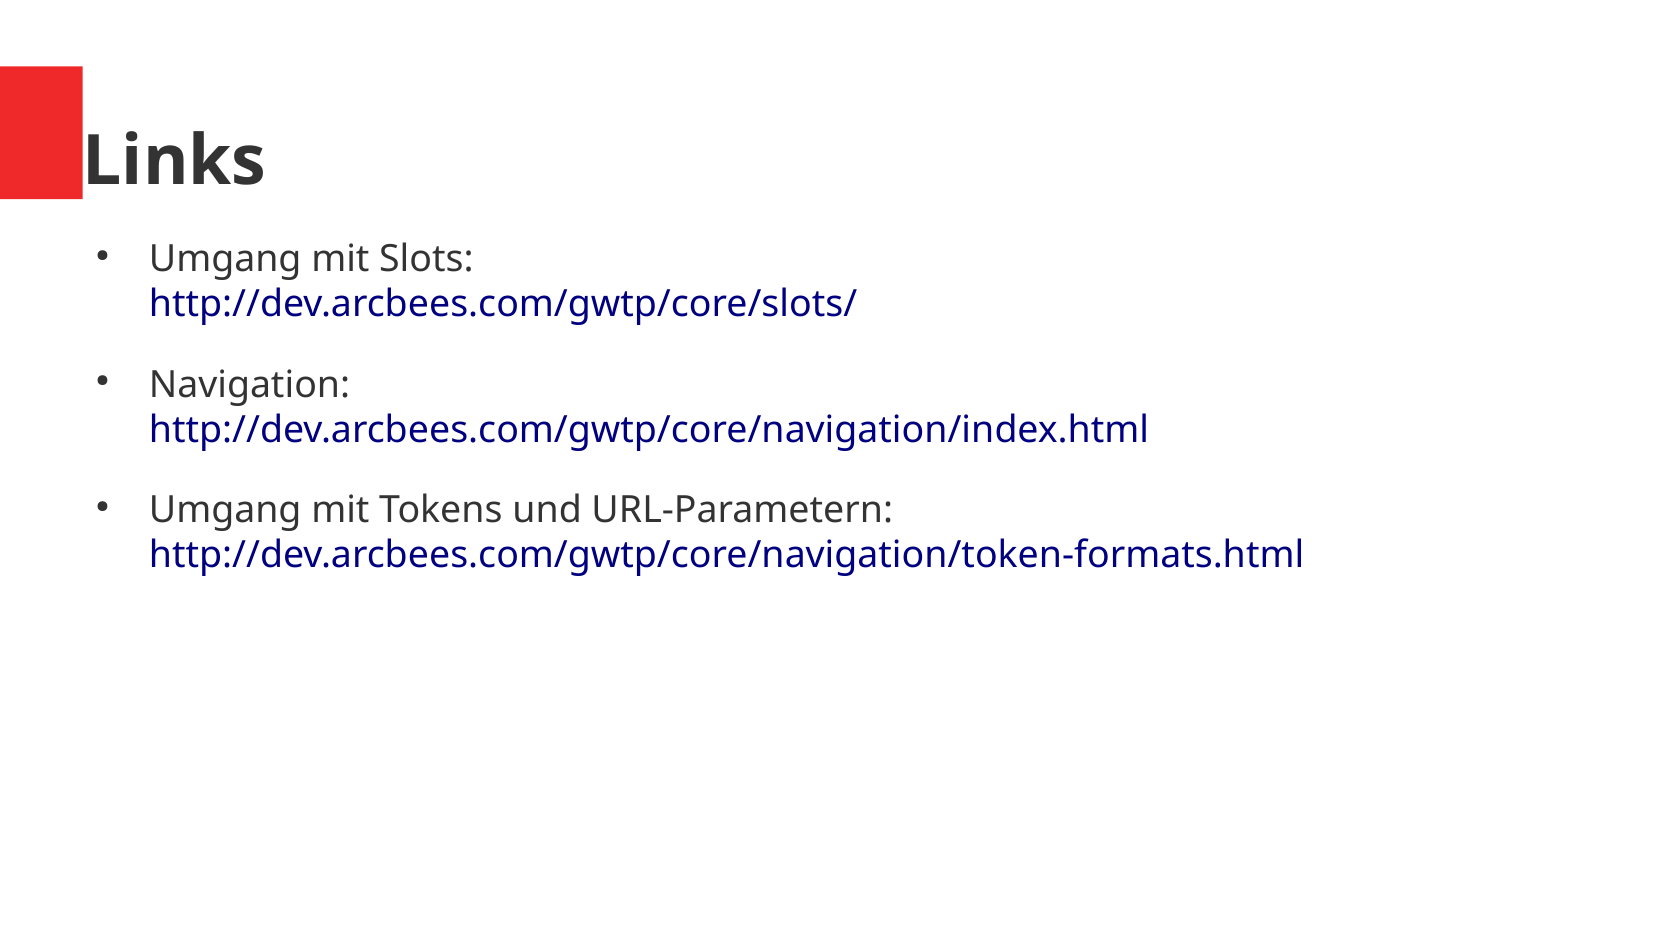

# Links
Umgang mit Slots:
http://dev.arcbees.com/gwtp/core/slots/
Navigation:
http://dev.arcbees.com/gwtp/core/navigation/index.html
Umgang mit Tokens und URL-Parametern:
http://dev.arcbees.com/gwtp/core/navigation/token-formats.html